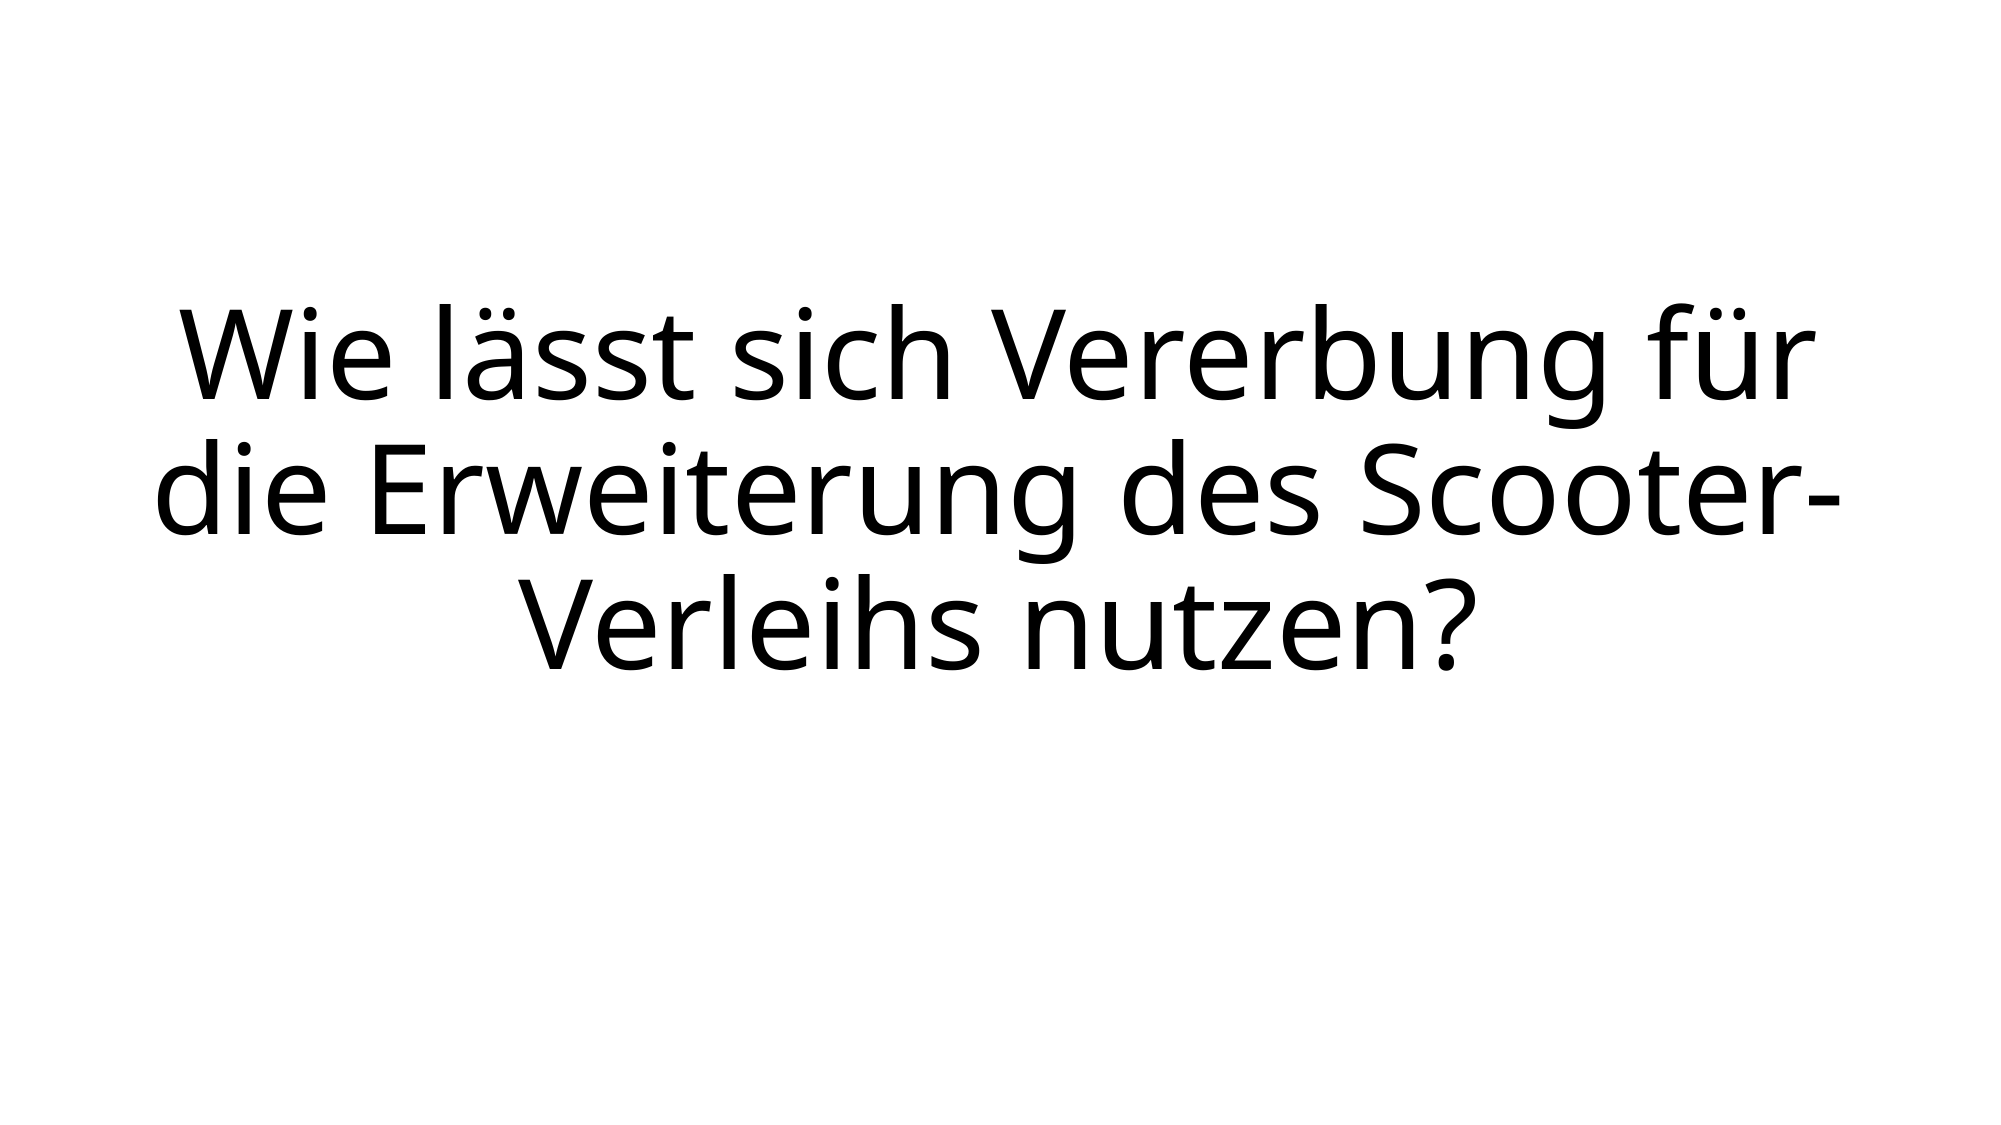

# Wie lässt sich Vererbung für die Erweiterung des Scooter-Verleihs nutzen?